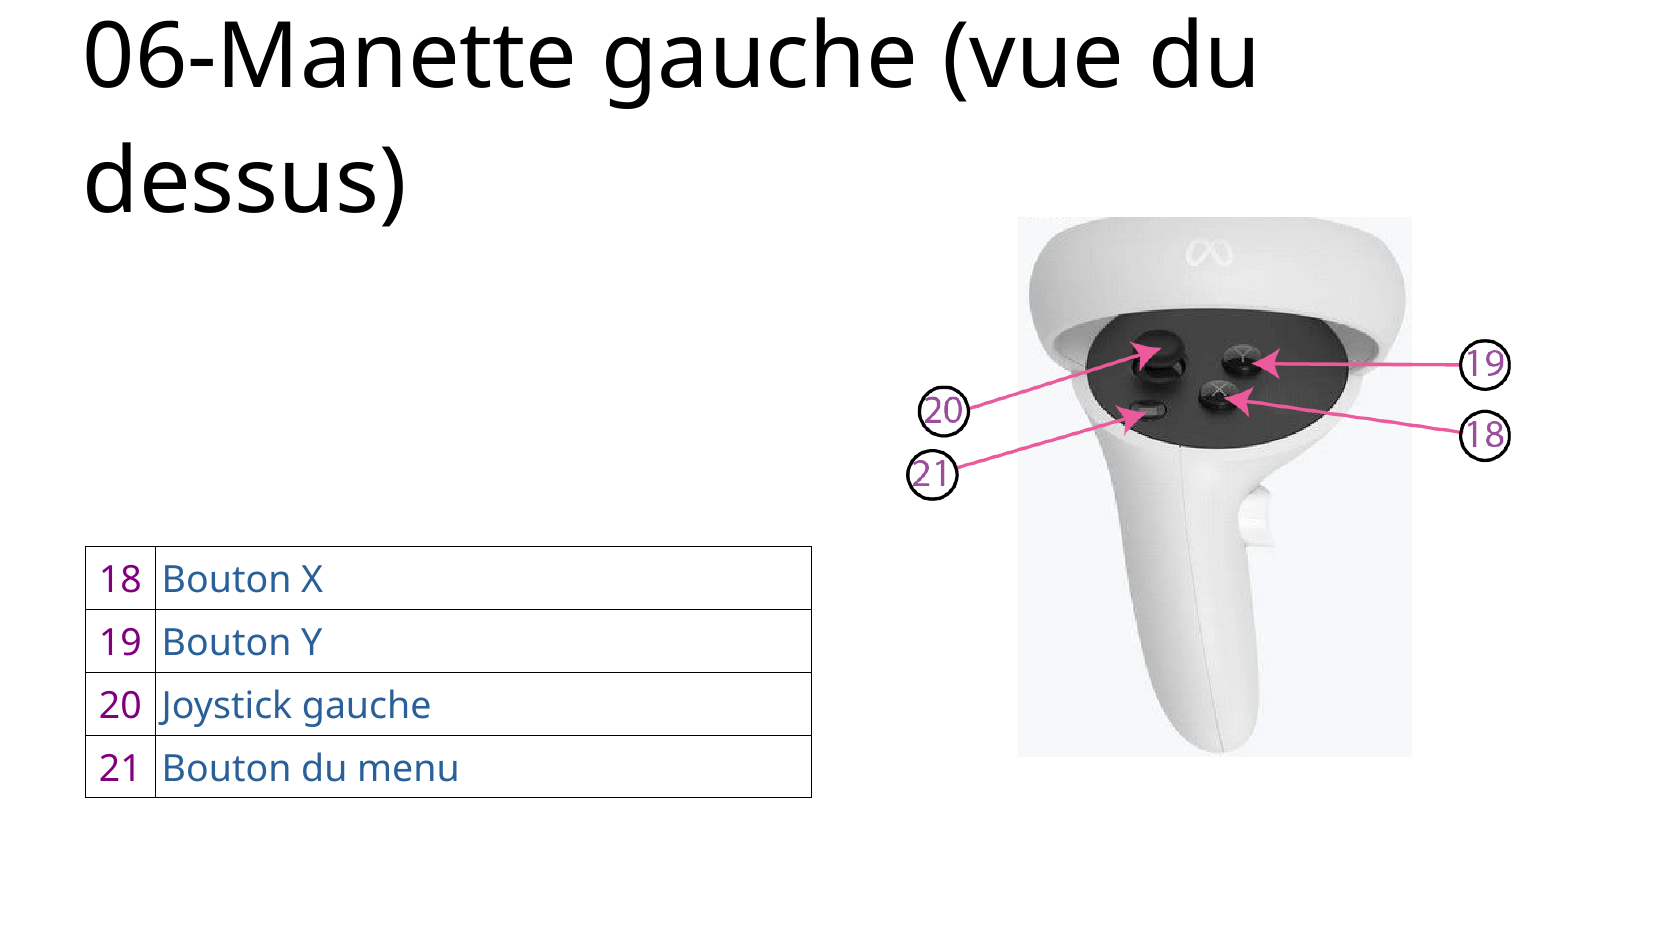

# 06-Manette gauche (vue du dessus)
| 18 | Bouton X |
| --- | --- |
| 19 | Bouton Y |
| 20 | Joystick gauche |
| 21 | Bouton du menu |